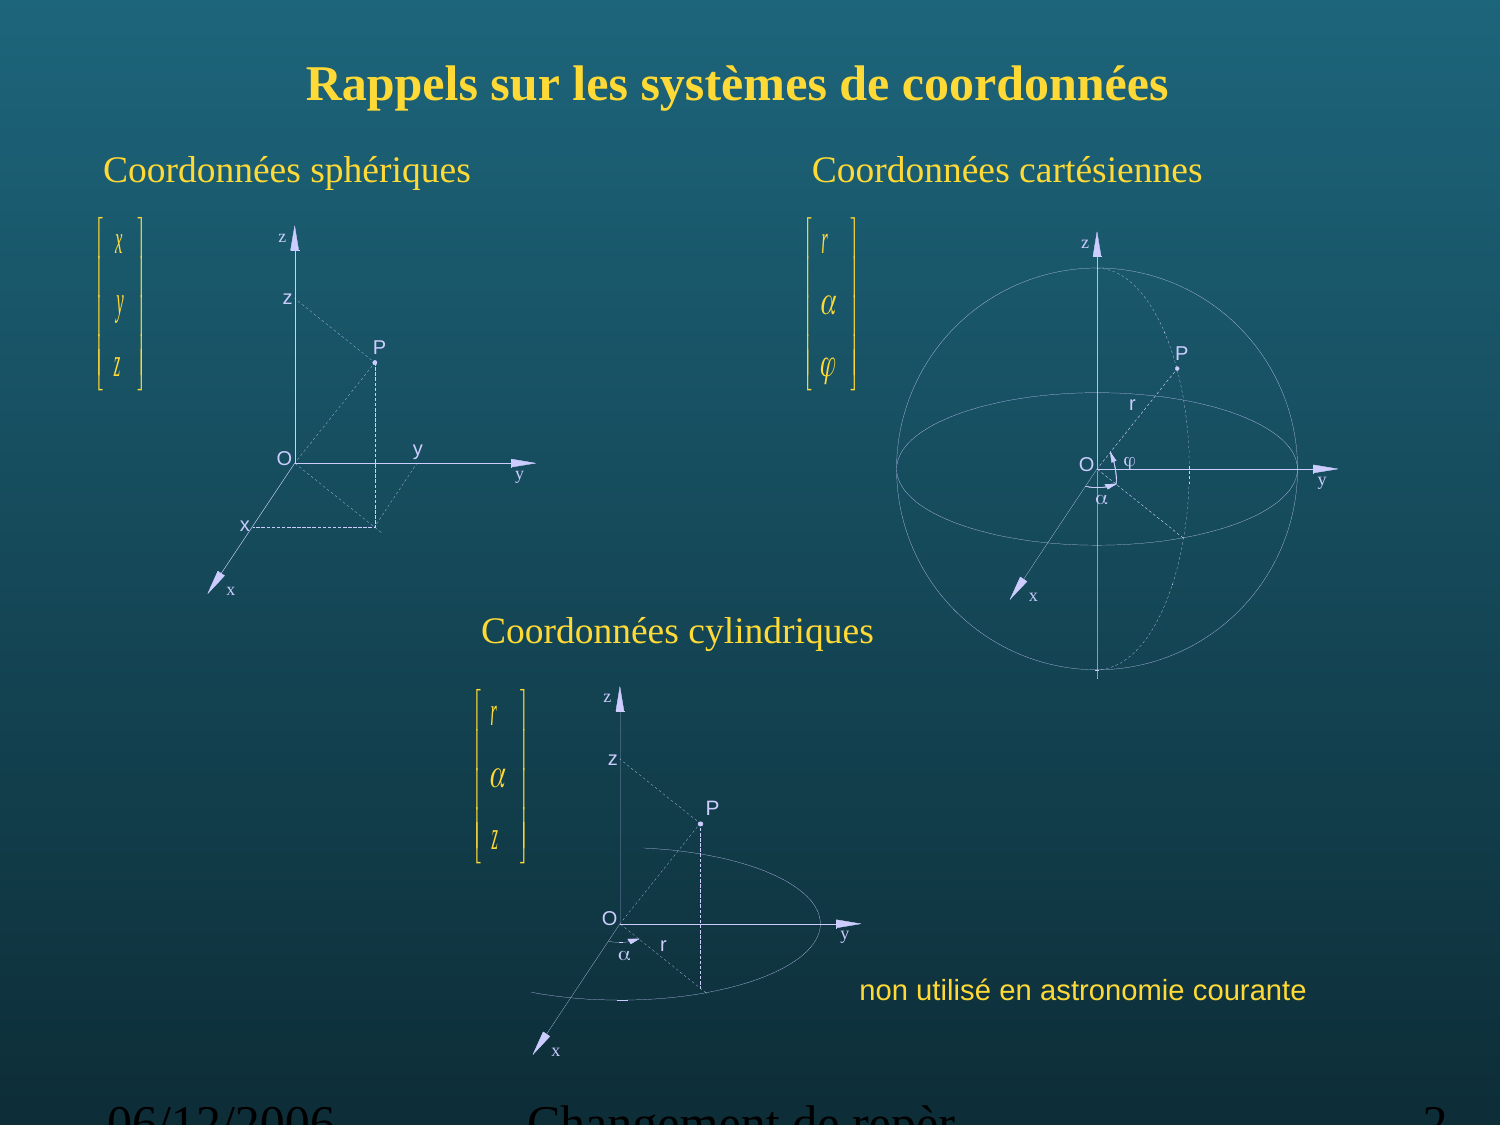

# Rappels sur les systèmes de coordonnées
Coordonnées sphériques
Coordonnées cartésiennes
Coordonnées cylindriques
P
non utilisé en astronomie courante
06/12/2006
Changement de repères, de système
2